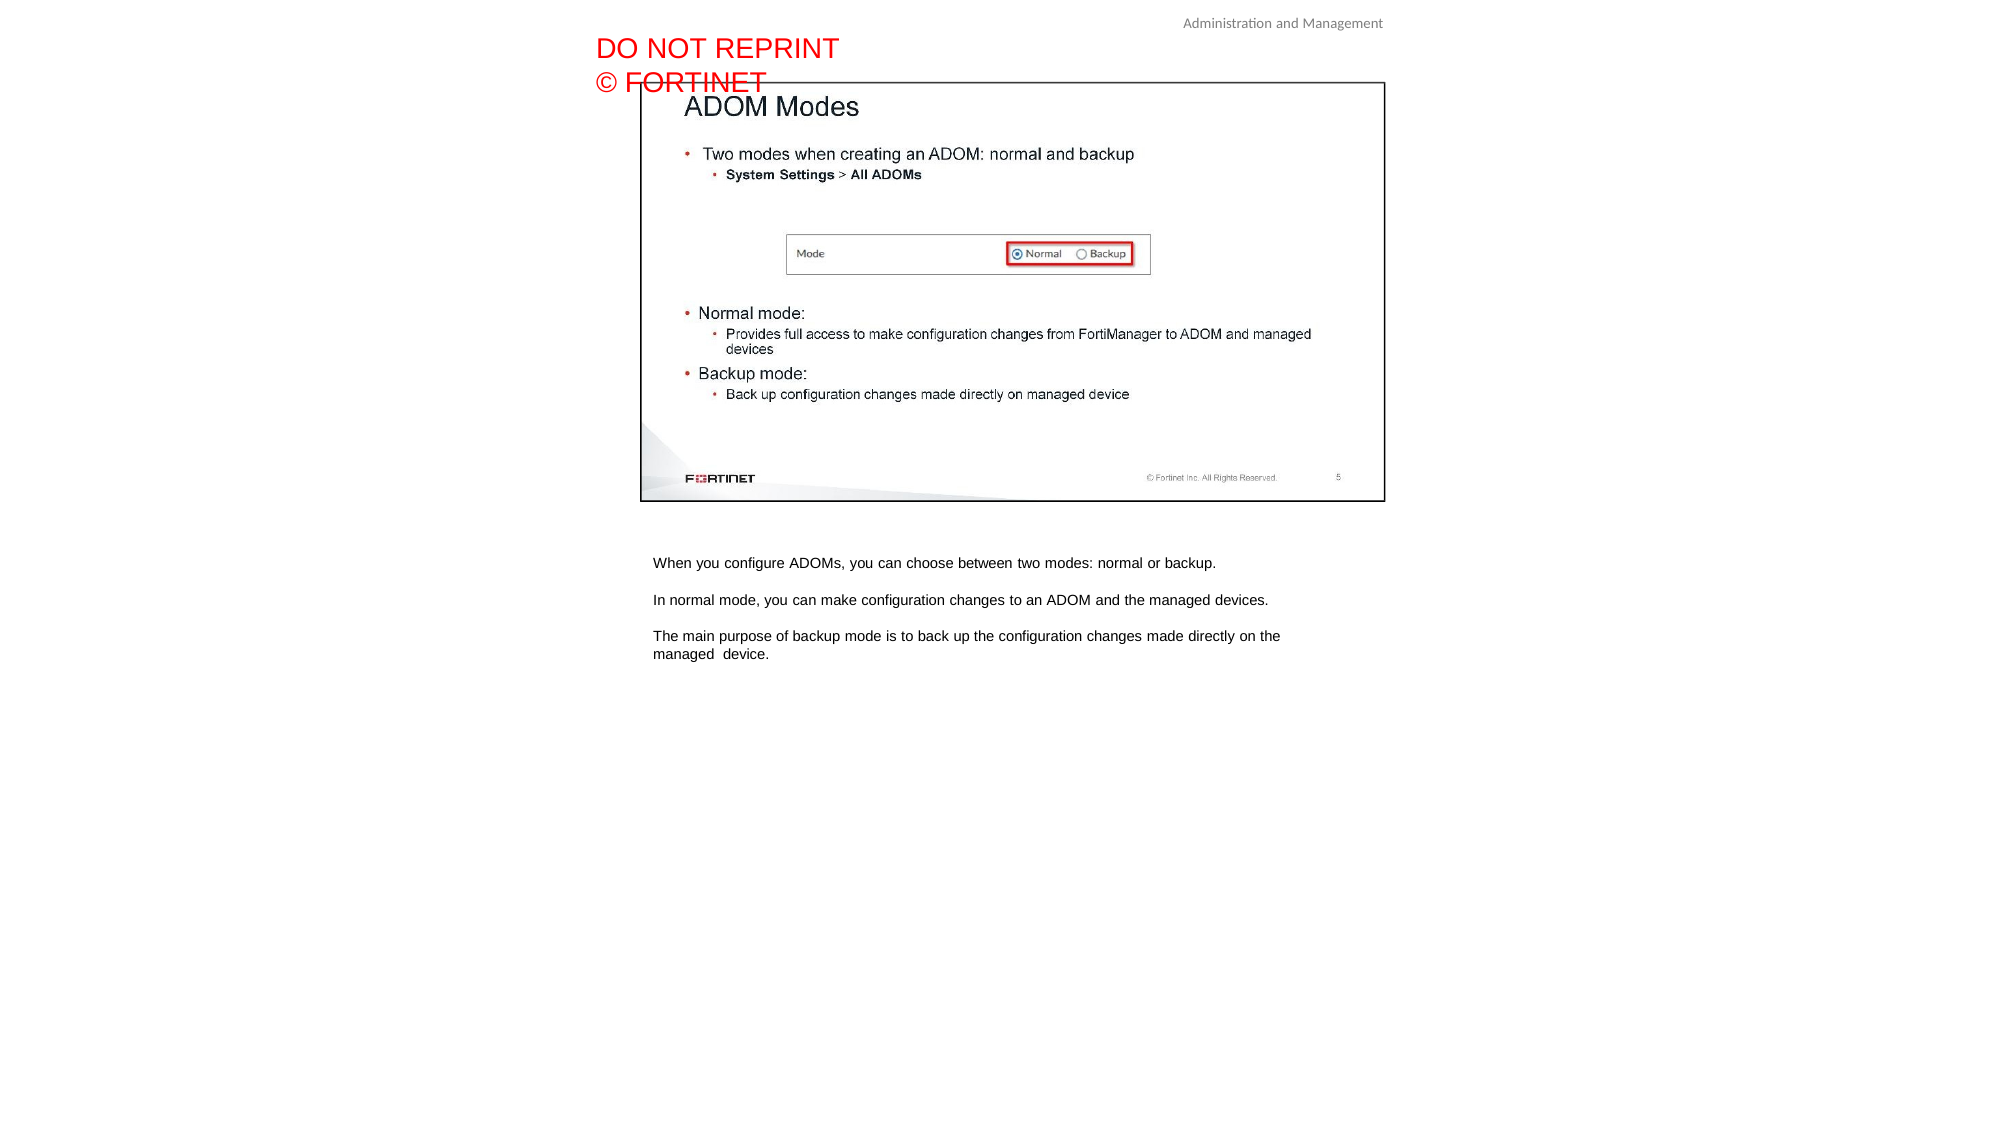

Administration and Management
DO NOT REPRINT
© FORTINET
When you configure ADOMs, you can choose between two modes: normal or backup.
In normal mode, you can make configuration changes to an ADOM and the managed devices.
The main purpose of backup mode is to back up the configuration changes made directly on the managed device.
FortiManager 6.2 Study Guide
1